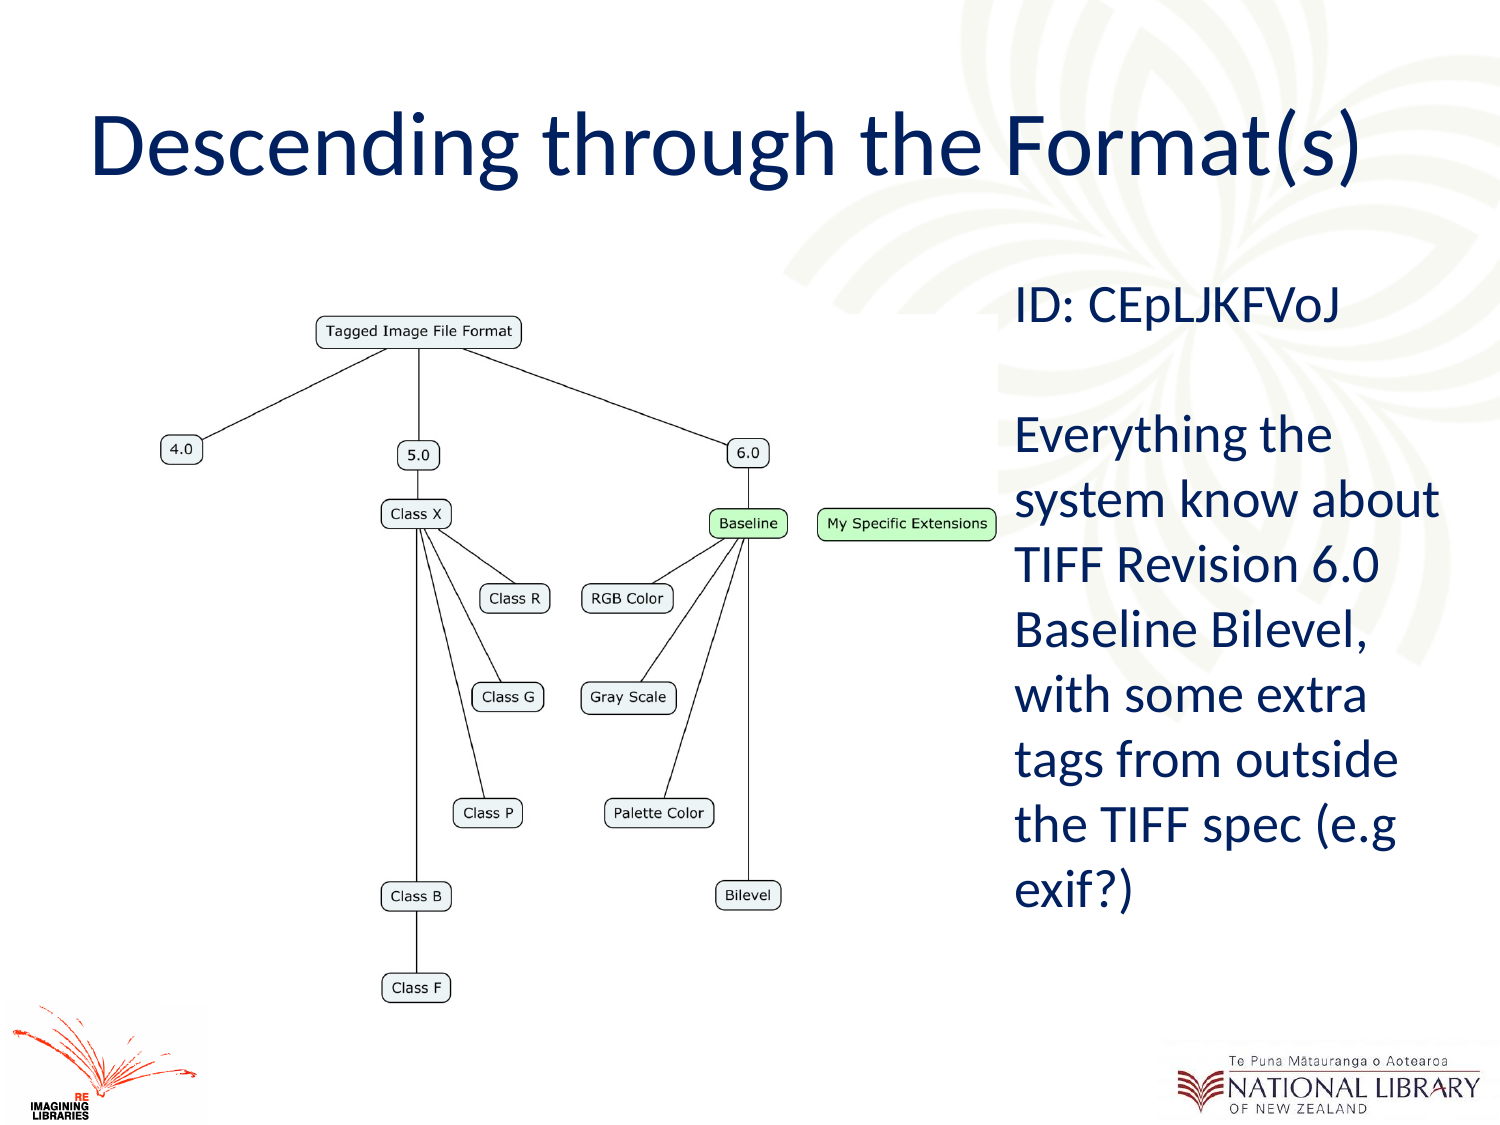

Descending through the Format(s)
ID: CEpLJKFVoJ
Everything the system know about TIFF Revision 6.0 Baseline Bilevel, with some extra tags from outside the TIFF spec (e.g exif?)